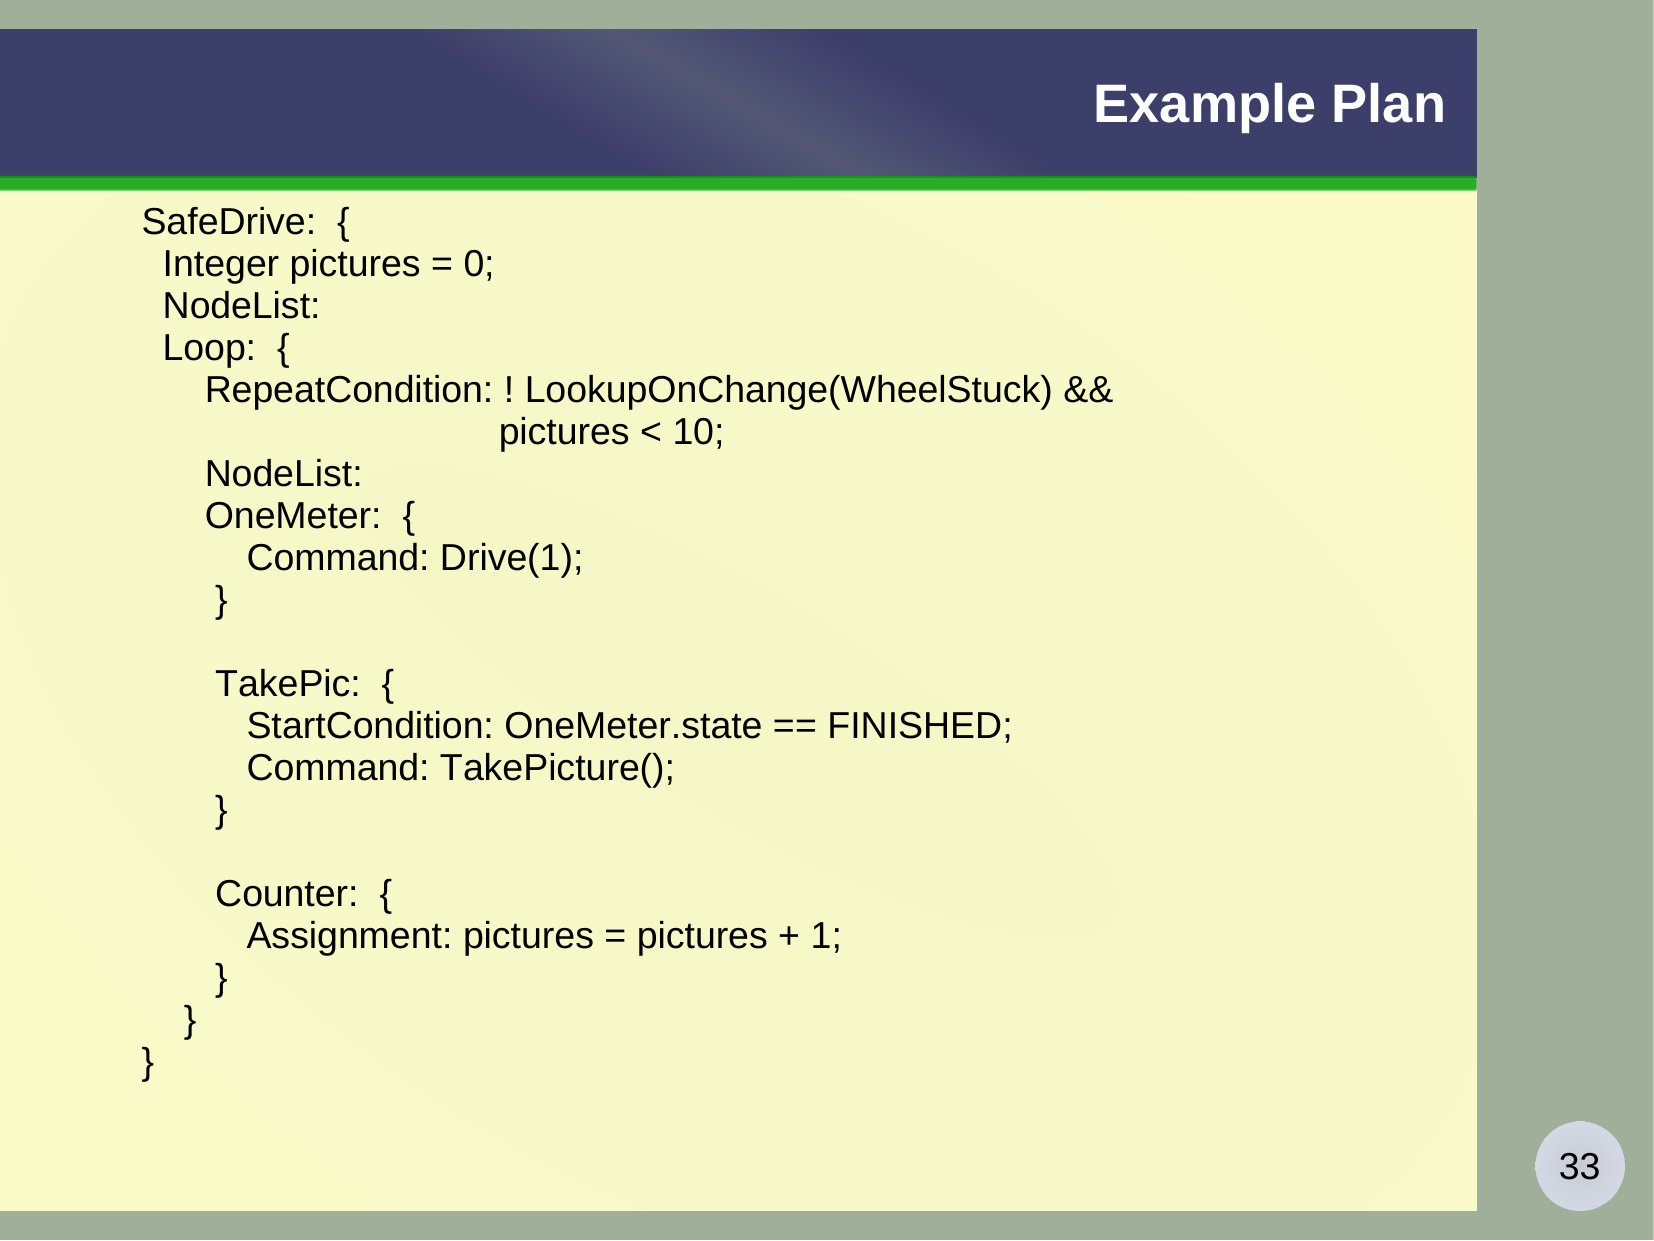

# Example Plan
SafeDrive: {
 Integer pictures = 0;
 NodeList:
 Loop: {
 RepeatCondition: ! LookupOnChange(WheelStuck) &&
 pictures < 10;
 NodeList:
 OneMeter: {
 Command: Drive(1);
 }
 TakePic: {
 StartCondition: OneMeter.state == FINISHED;
 Command: TakePicture();
 }
 Counter: {
 Assignment: pictures = pictures + 1;
 }
 }
}